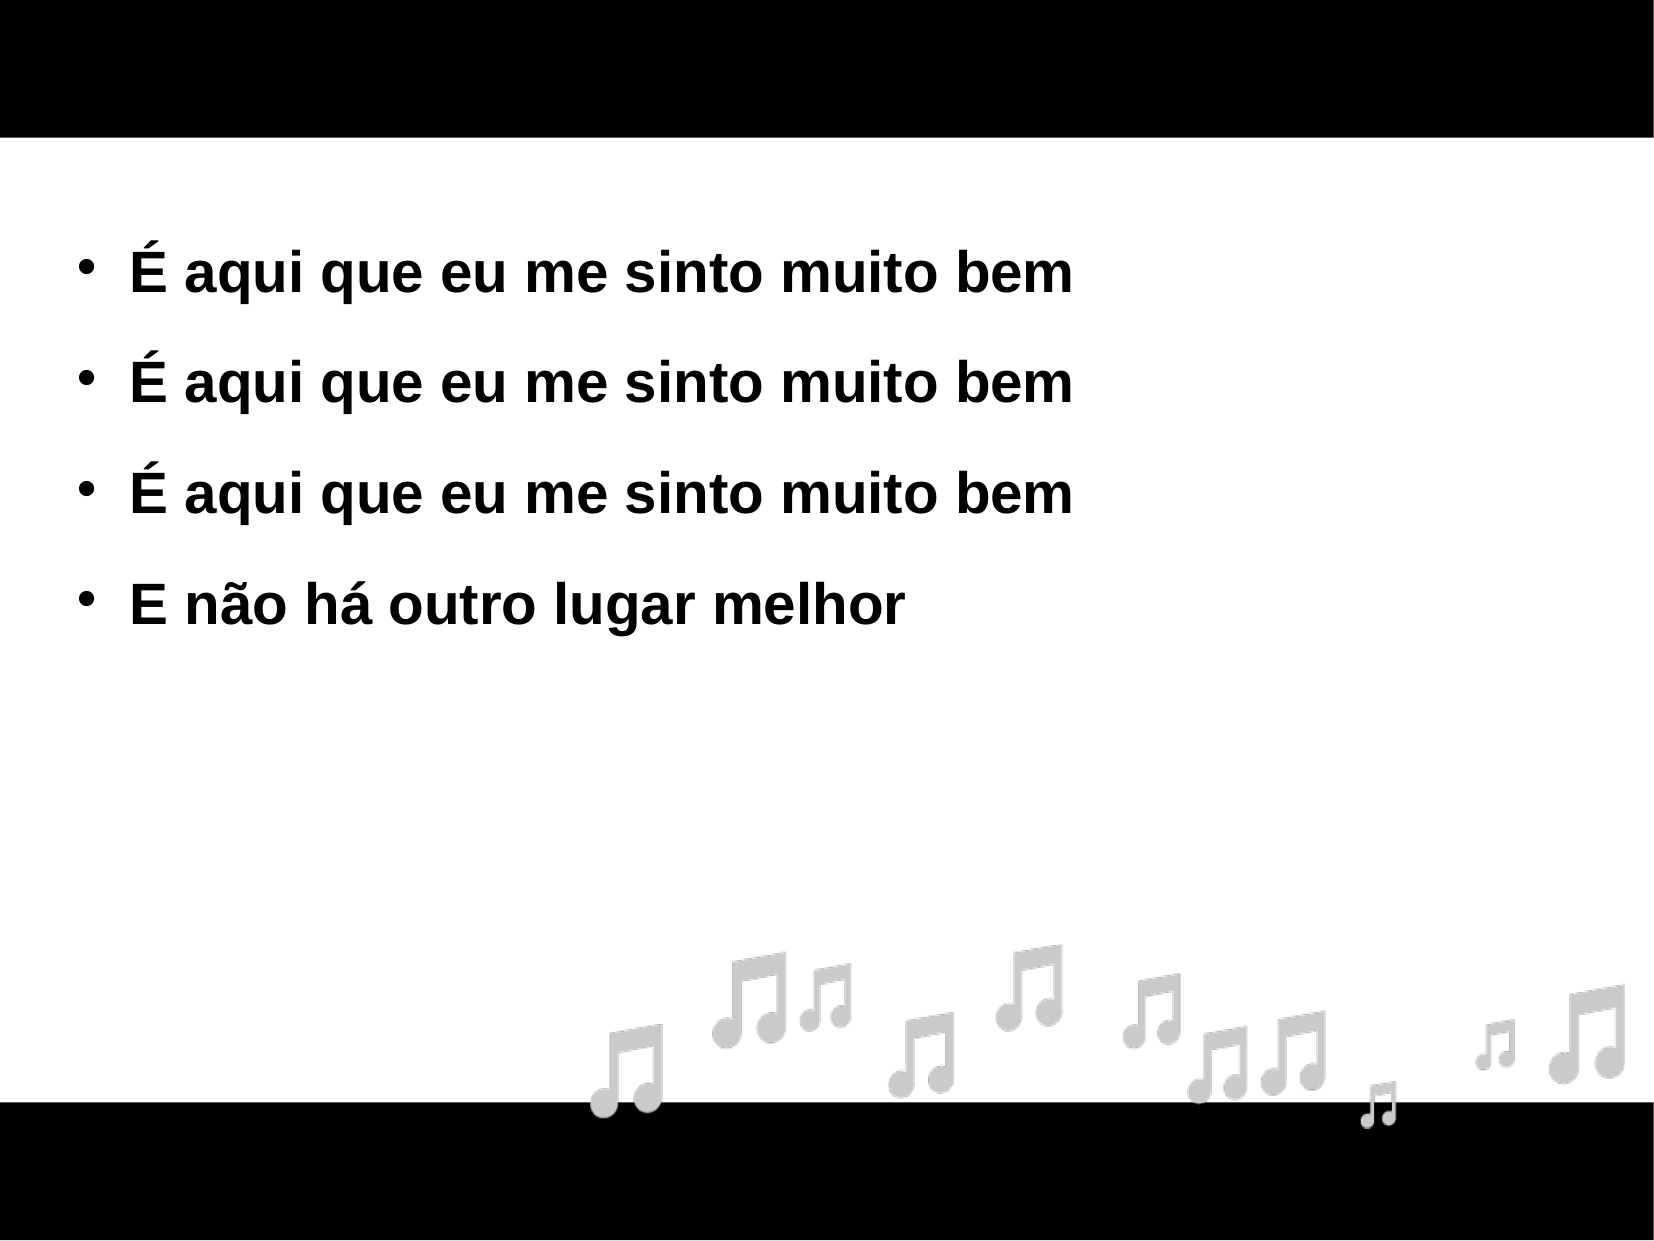

# É aqui que eu me sinto muito bem
É aqui que eu me sinto muito bem
É aqui que eu me sinto muito bem
E não há outro lugar melhor